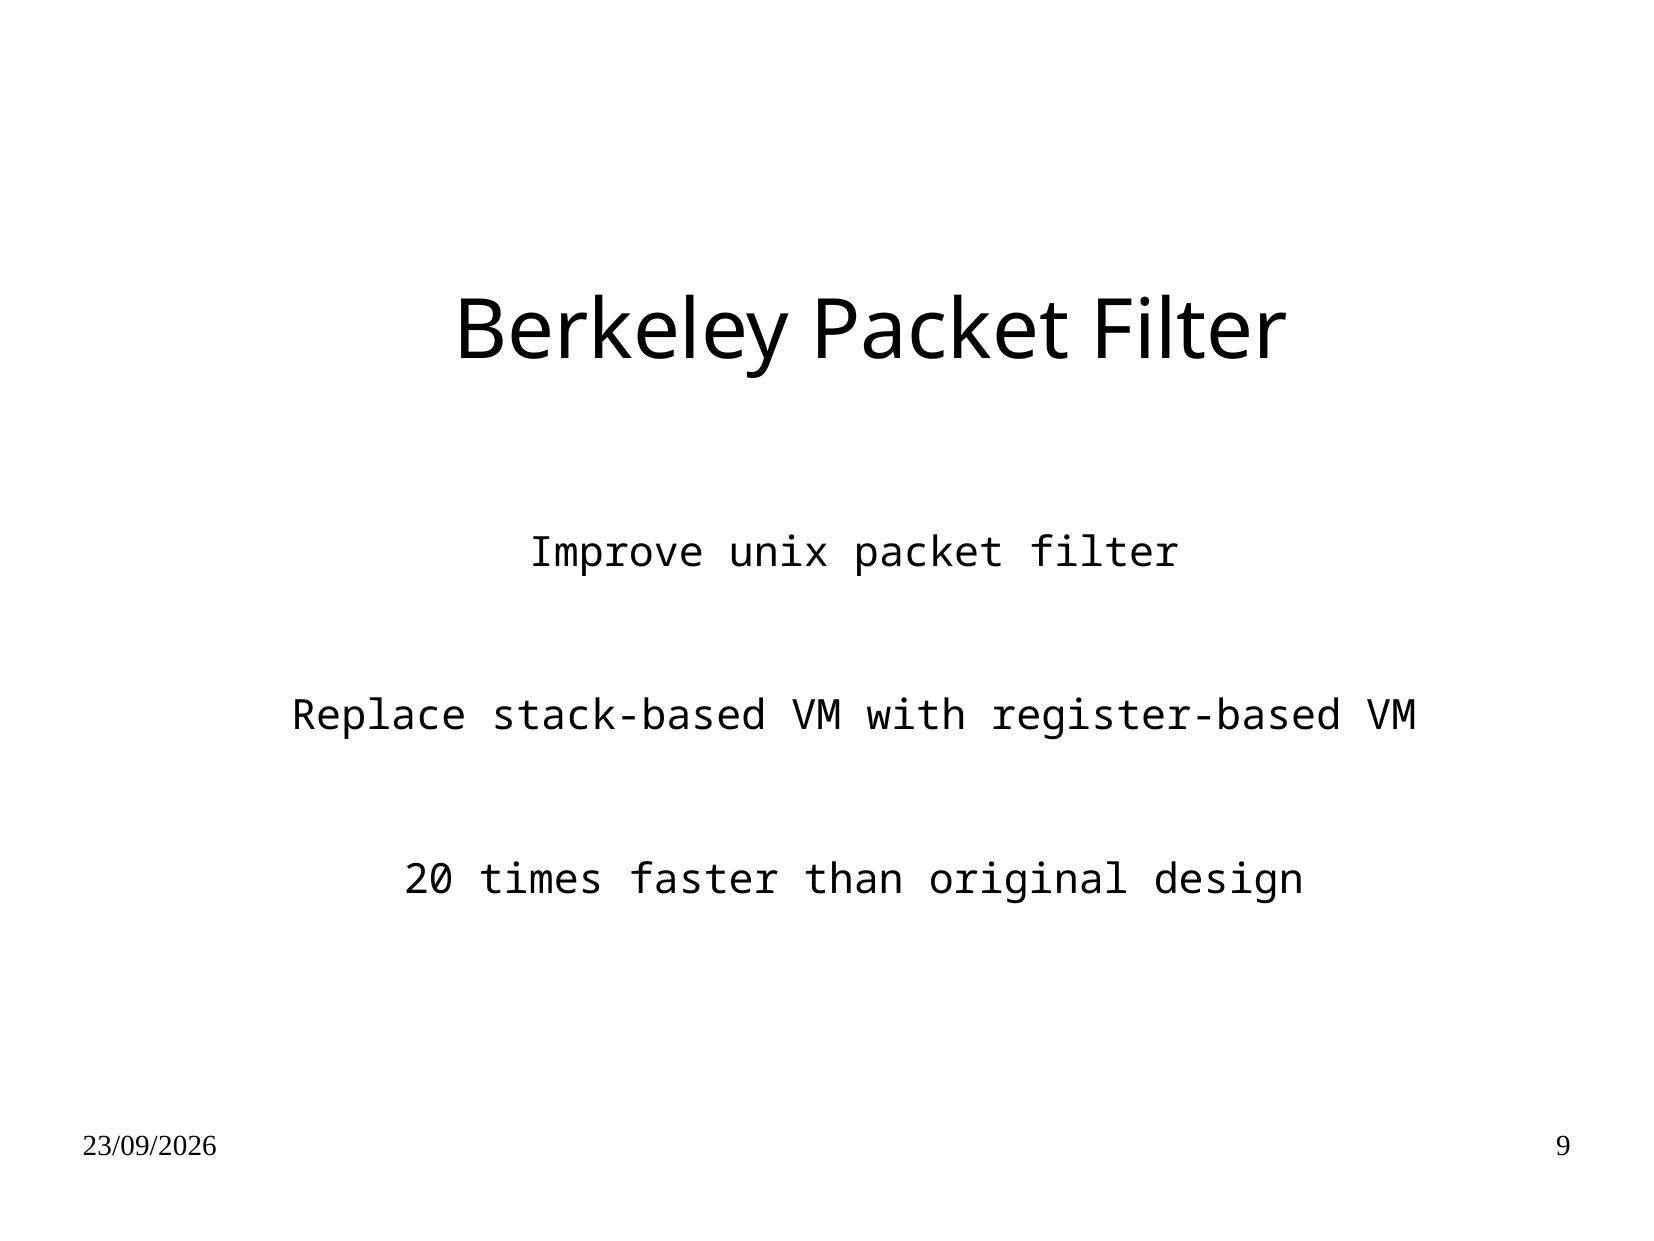

# Berkeley Packet Filter
Improve unix packet filter
Replace stack-based VM with register-based VM
20 times faster than original design
9